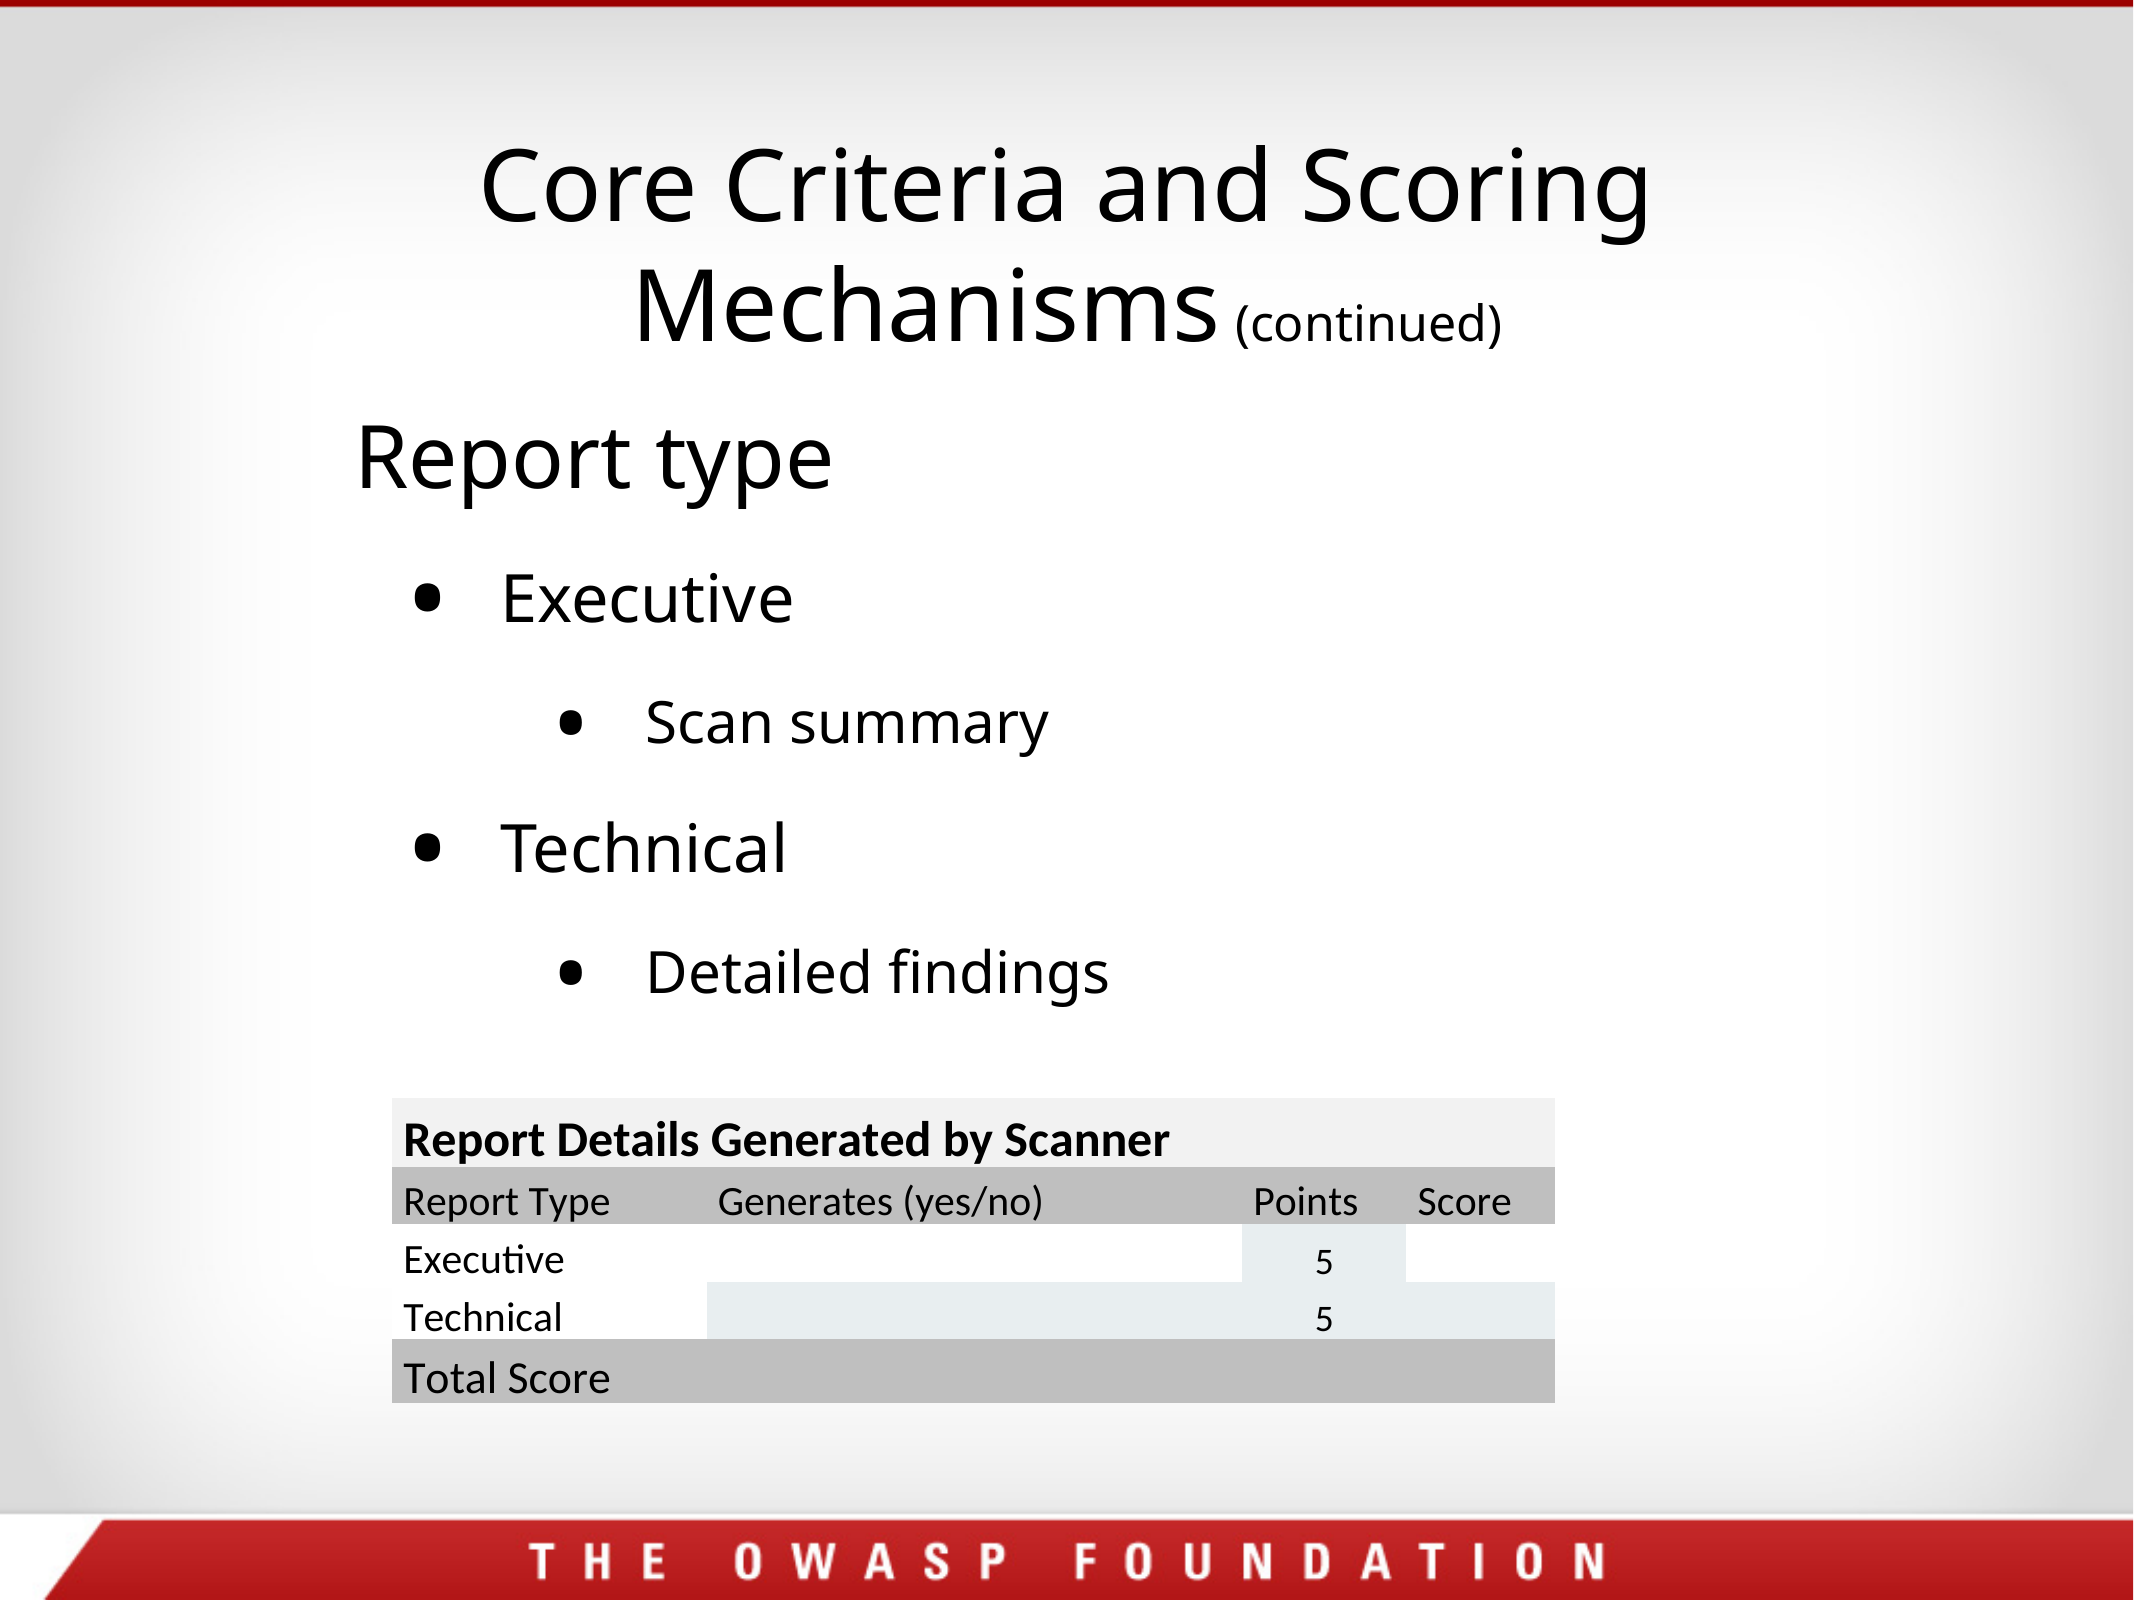

# Core Criteria and Scoring Mechanisms (continued)
Report type
Executive
Scan summary
Technical
Detailed findings
| Report Details Generated by Scanner | | | |
| --- | --- | --- | --- |
| Report Type | Generates (yes/no) | Points | Score |
| Executive | | 5 | |
| Technical | | 5 | |
| Total Score | | | |